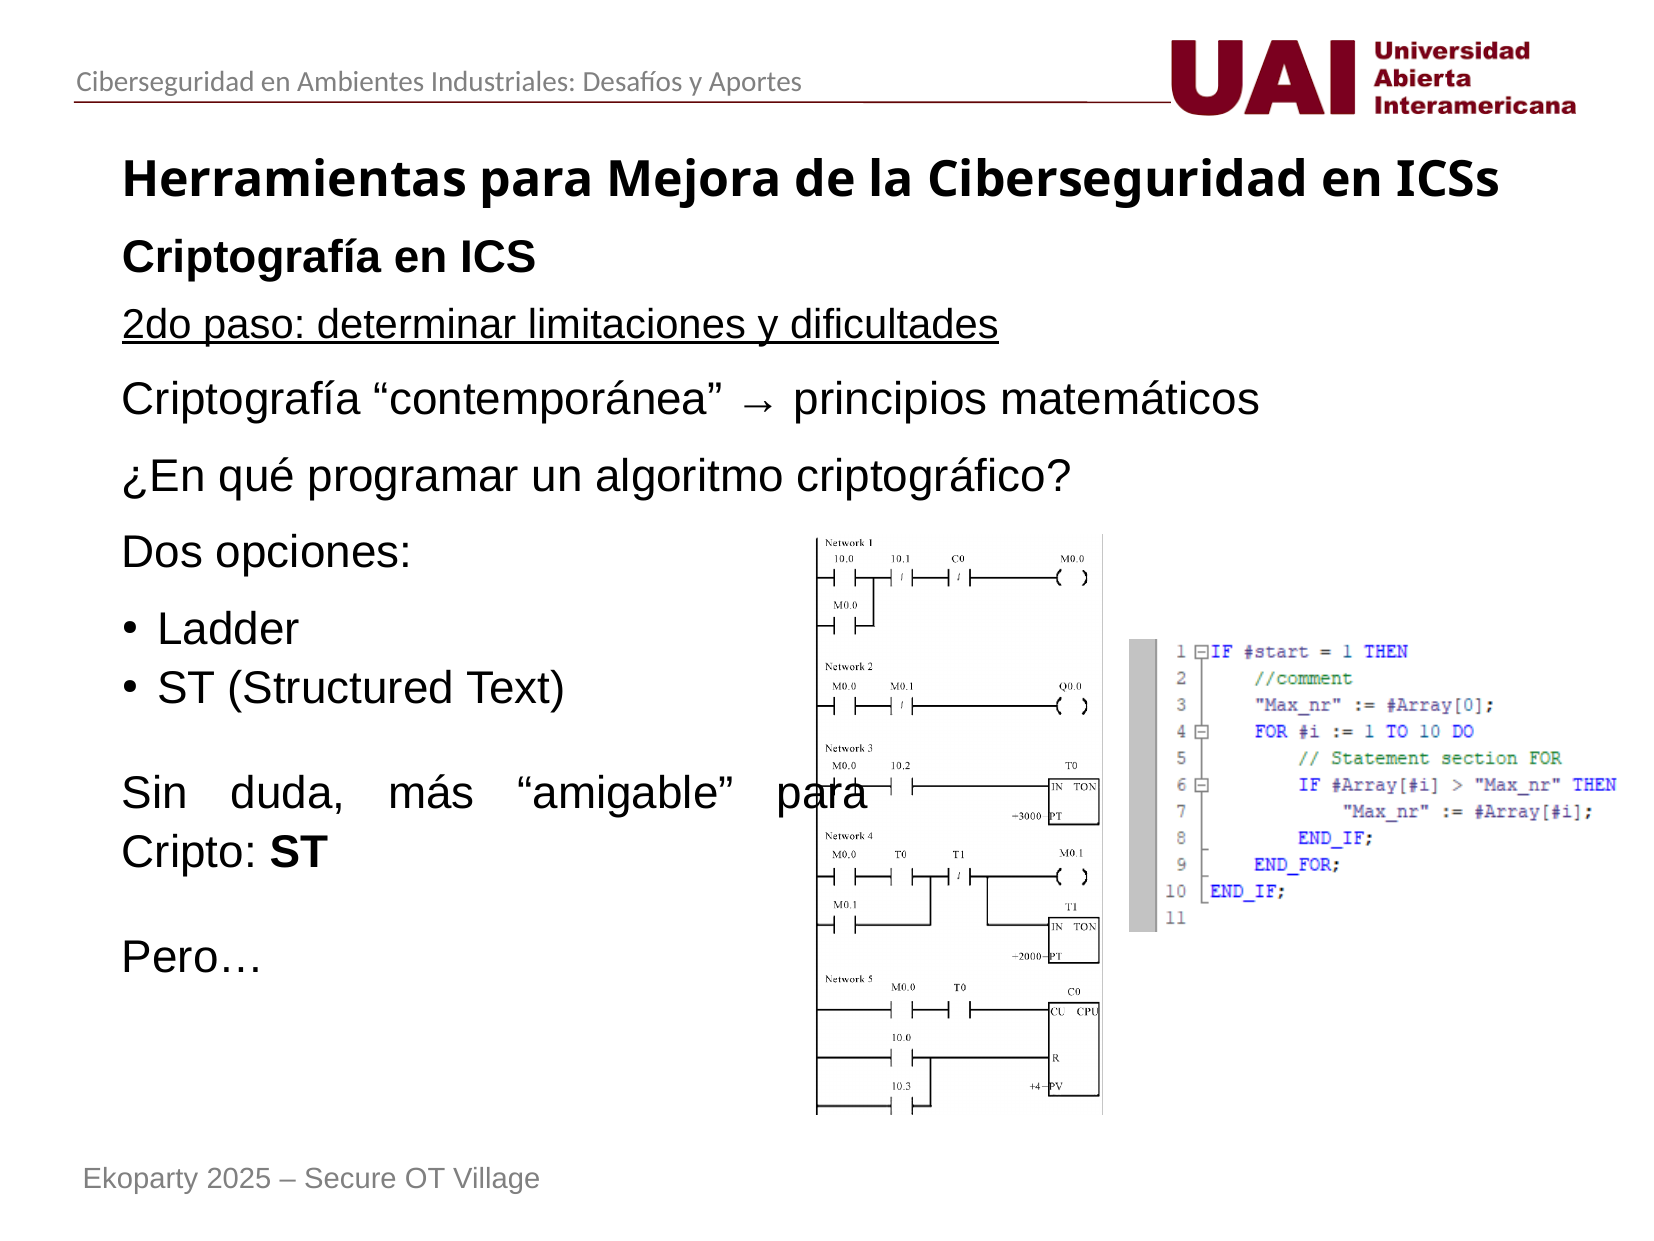

Herramientas para Mejora de la Ciberseguridad en ICSs
Criptografía en ICS
2do paso: determinar limitaciones y dificultades
Criptografía “contemporánea” → principios matemáticos
¿En qué programar un algoritmo criptográfico?
Dos opciones:
Ladder
ST (Structured Text)
Sin duda, más “amigable” para									Cripto: ST
Pero…